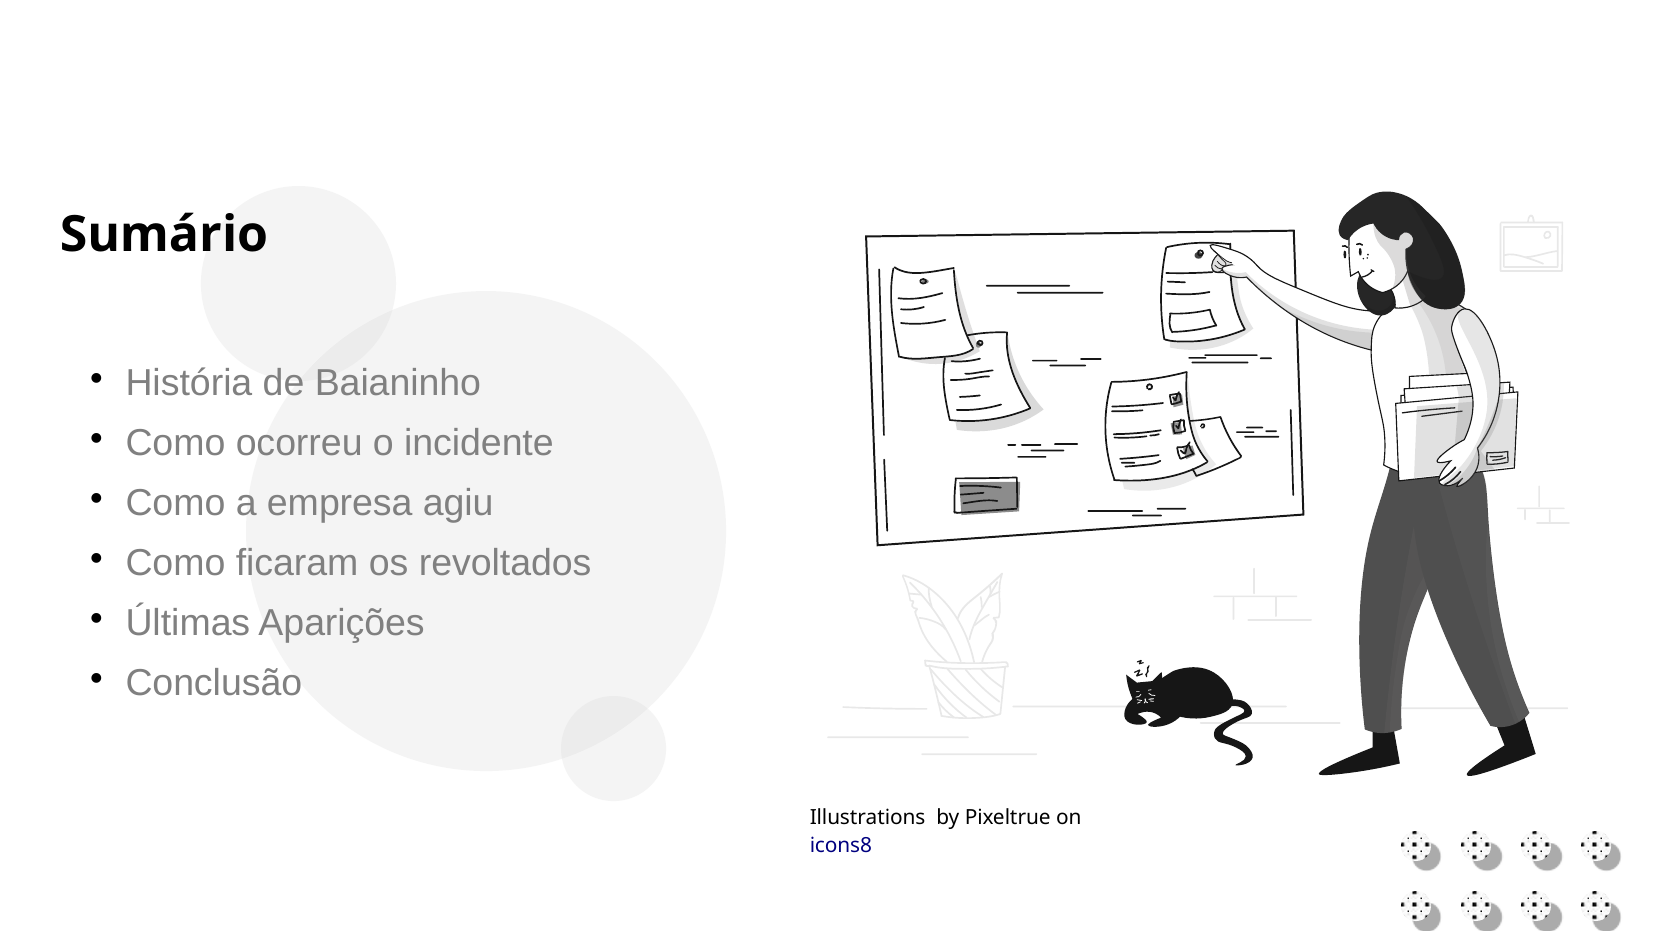

Sumário
História de Baianinho
Como ocorreu o incidente
Como a empresa agiu
Como ficaram os revoltados
Últimas Aparições
Conclusão